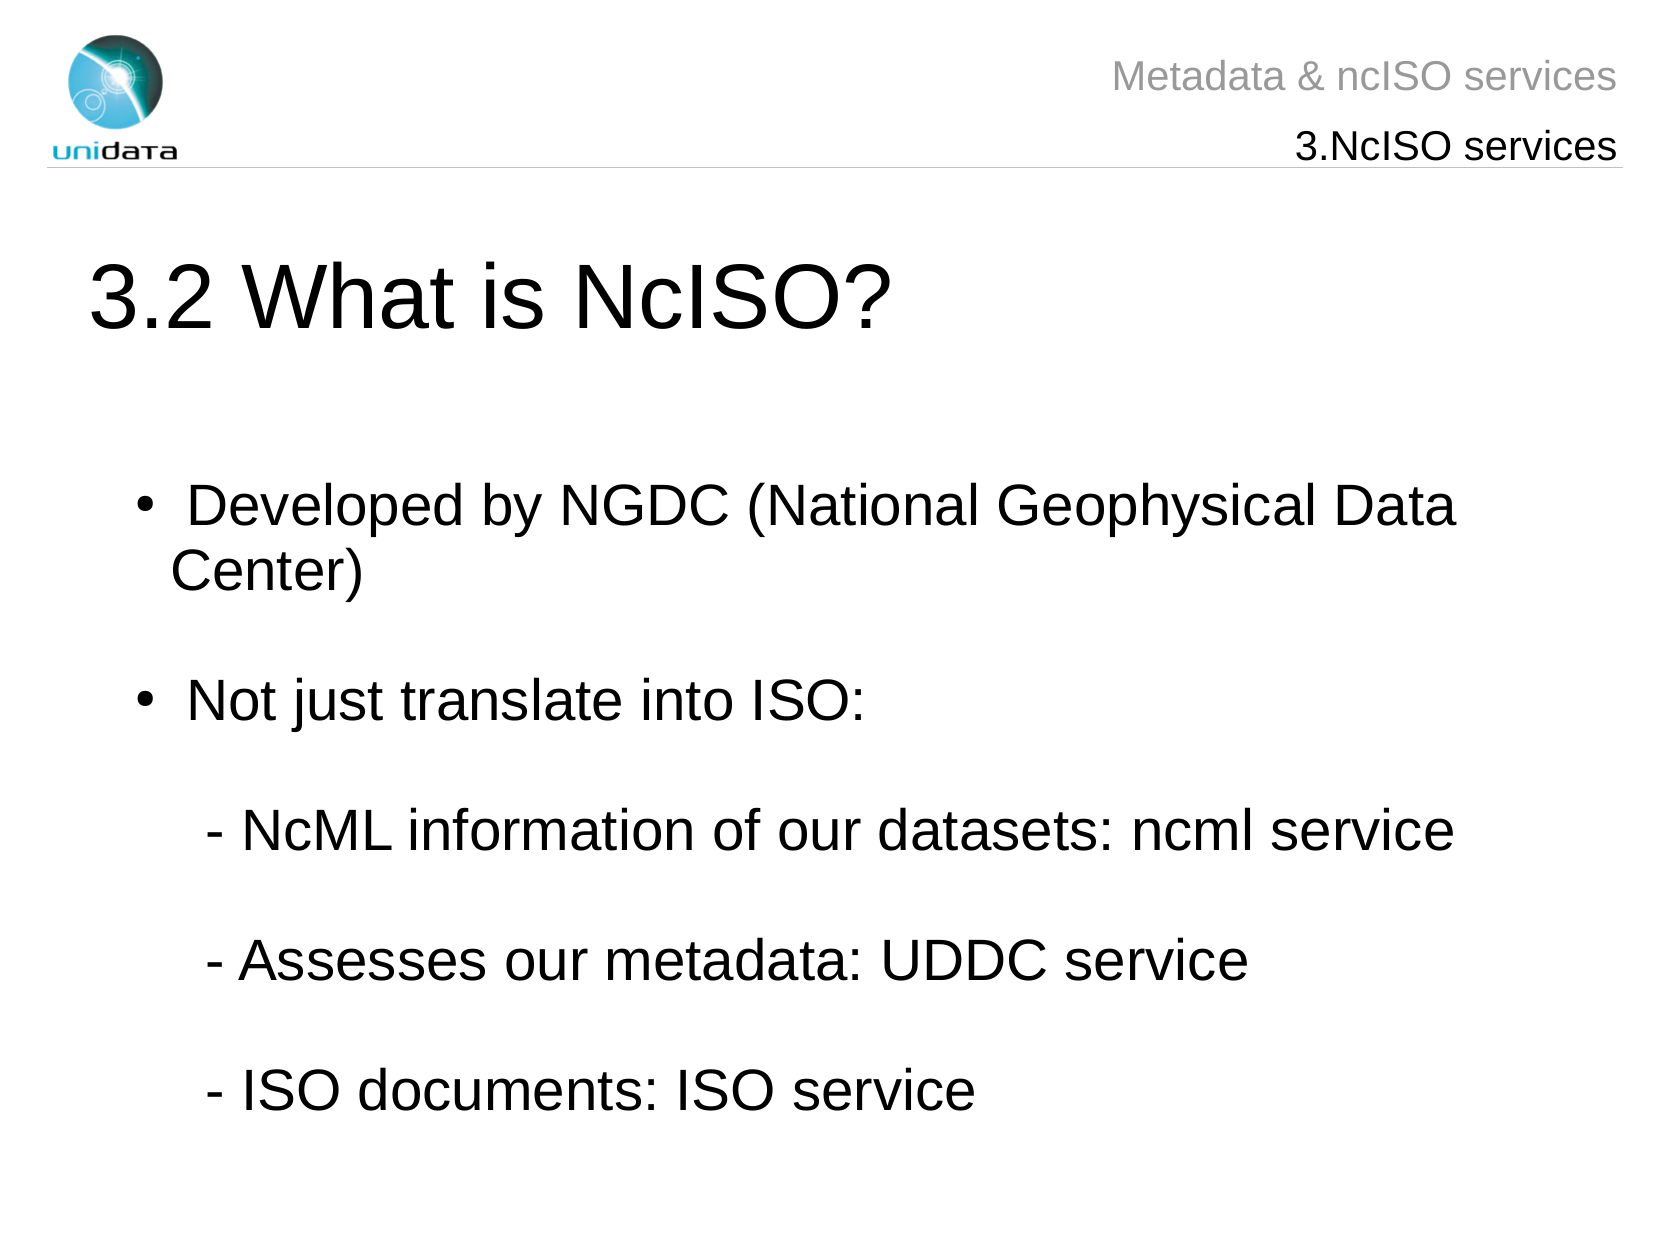

Metadata & ncISO services
3.NcISO services
# 3.2 What is NcISO?
 Developed by NGDC (National Geophysical Data Center)
 Not just translate into ISO:
- NcML information of our datasets: ncml service
- Assesses our metadata: UDDC service
- ISO documents: ISO service